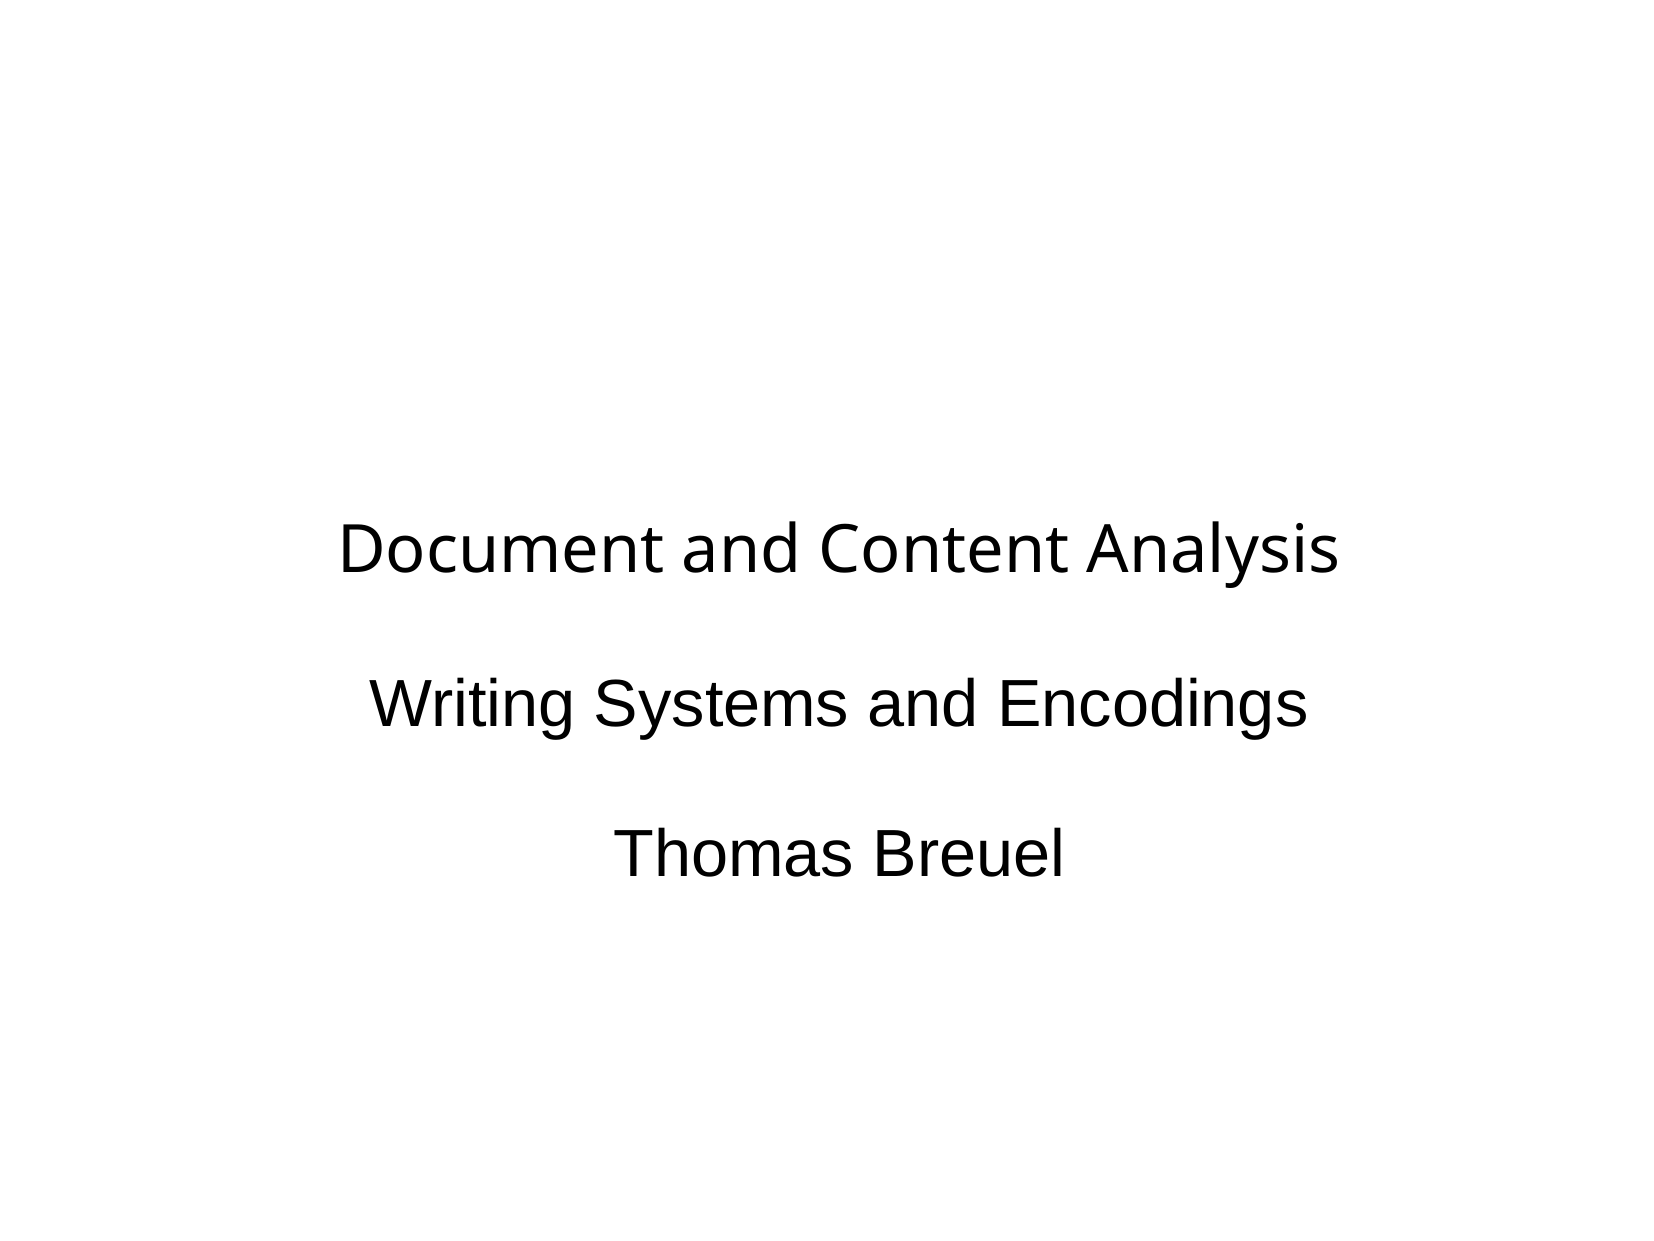

#
Document and Content Analysis
Writing Systems and Encodings
Thomas Breuel